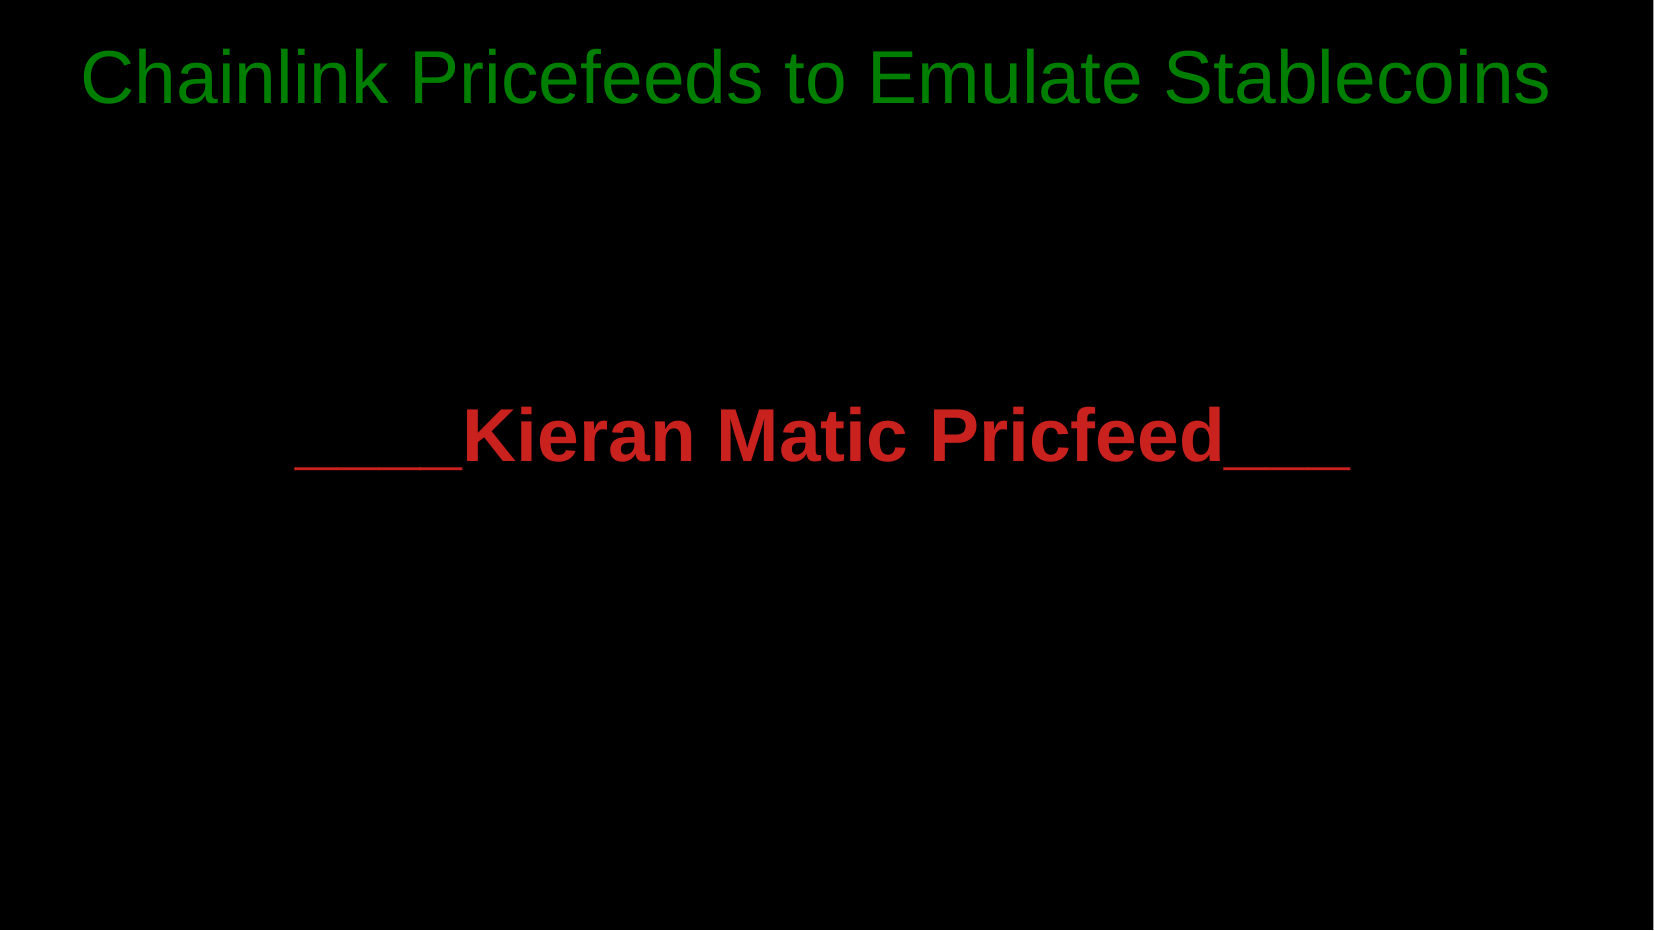

# Chainlink Pricefeeds to Emulate Stablecoins
____Kieran Matic Pricfeed___